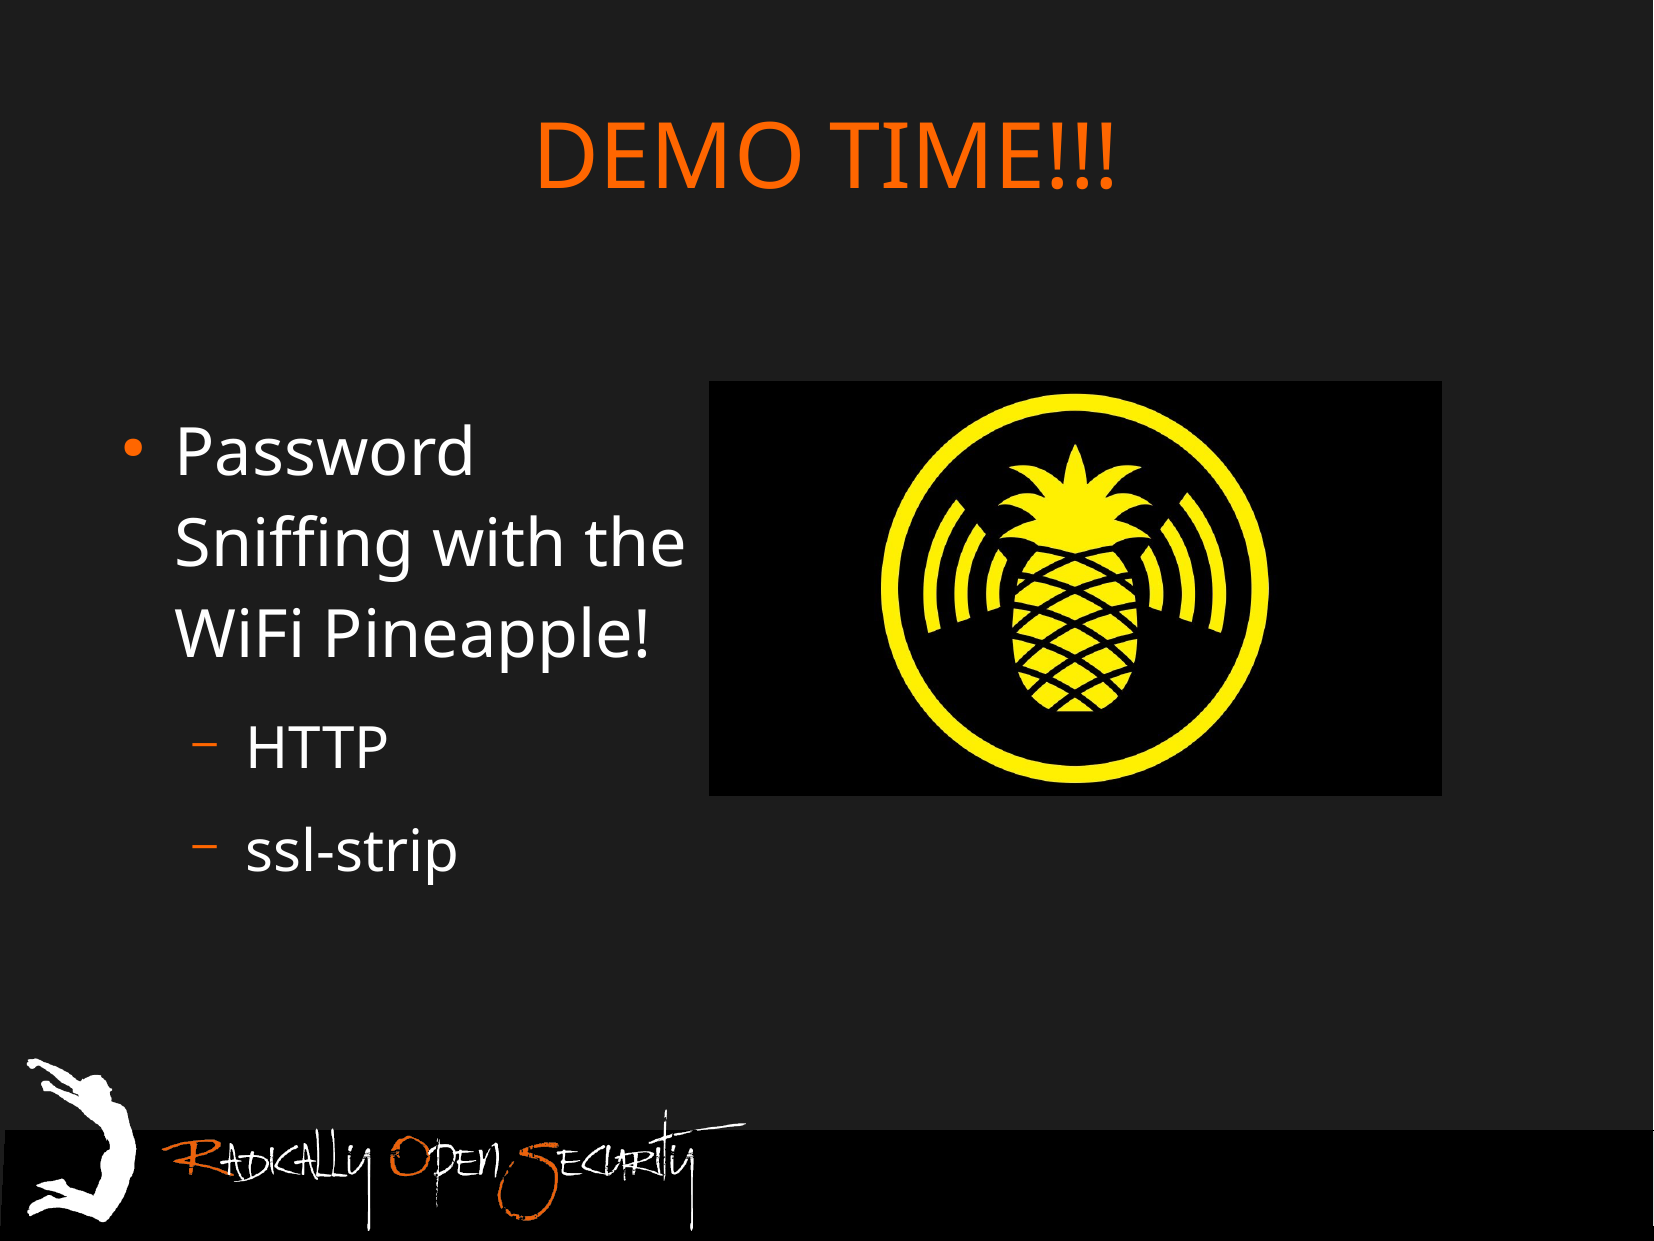

# DEMO TIME!!!
Password Sniffing with the WiFi Pineapple!
HTTP
ssl-strip